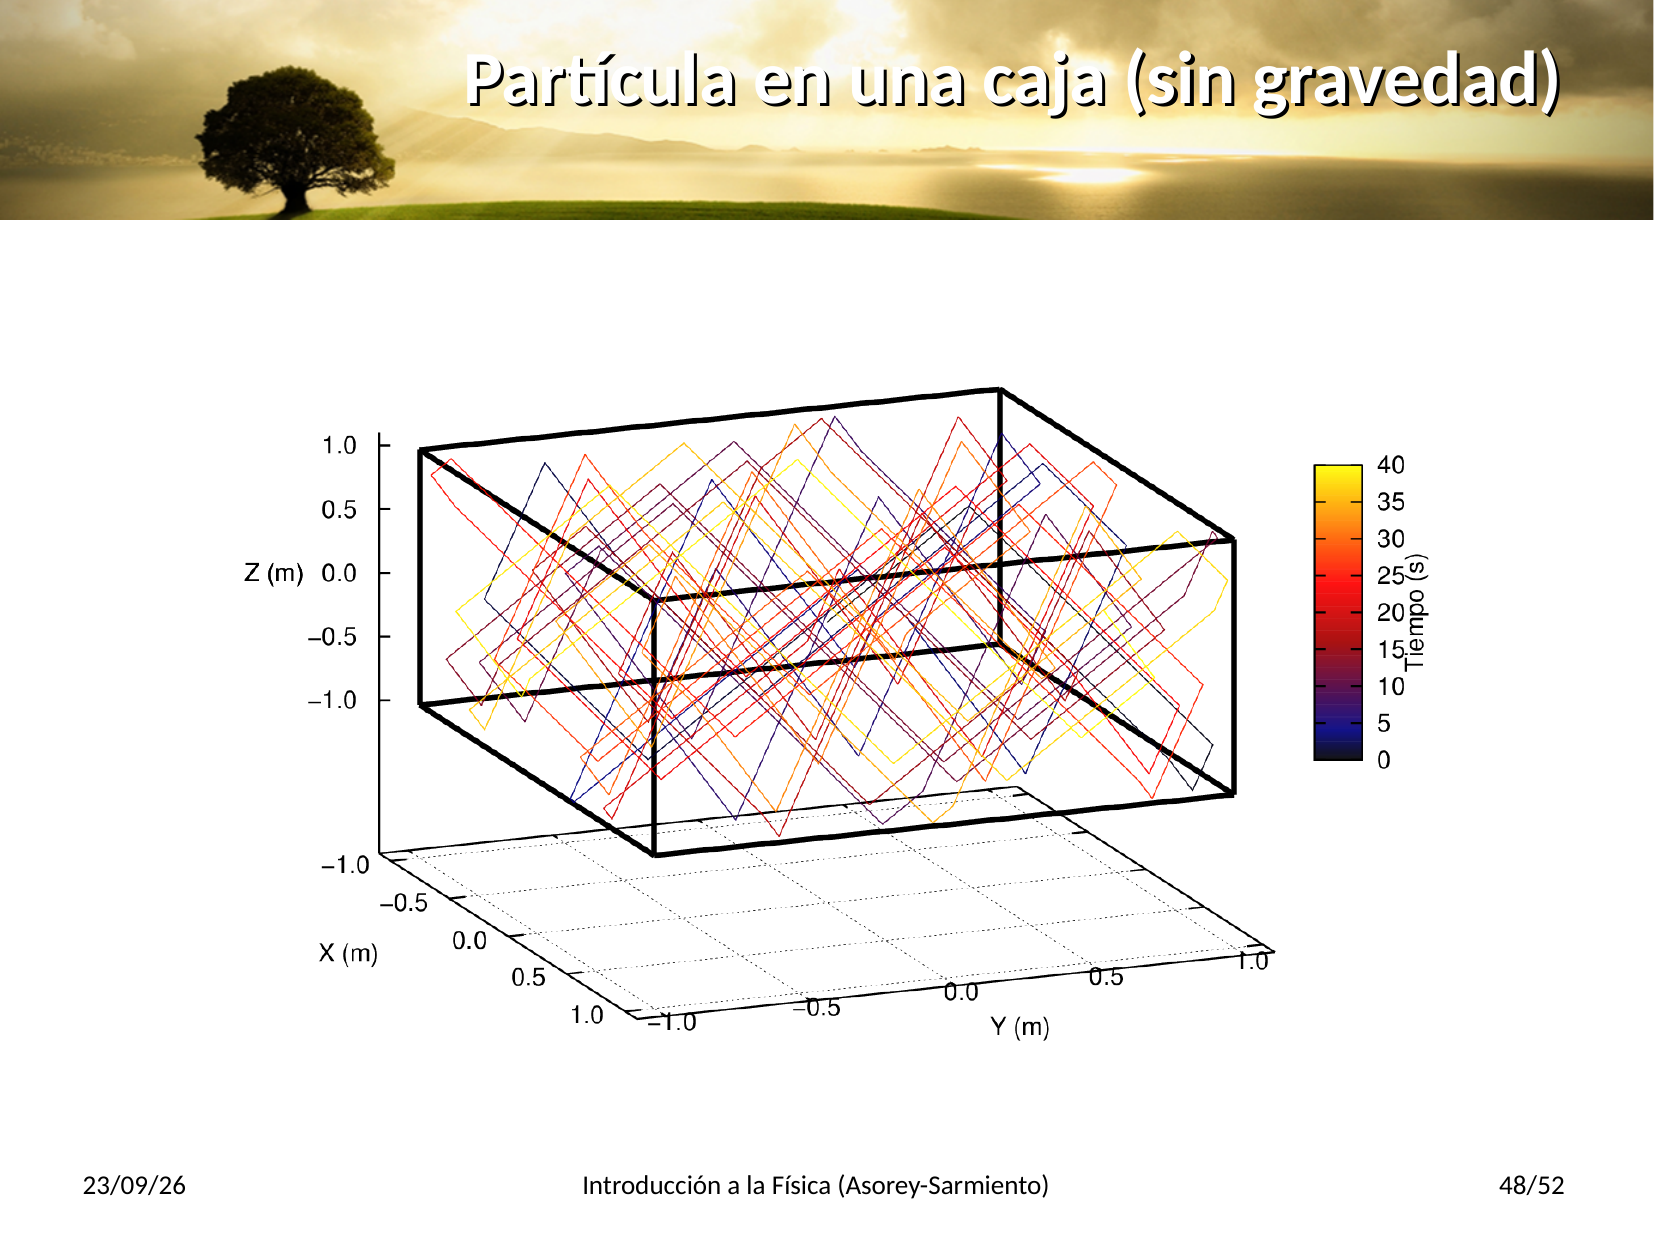

# Partícula en una caja (sin gravedad)
Introducción a la Física (Asorey-Sarmiento)
48